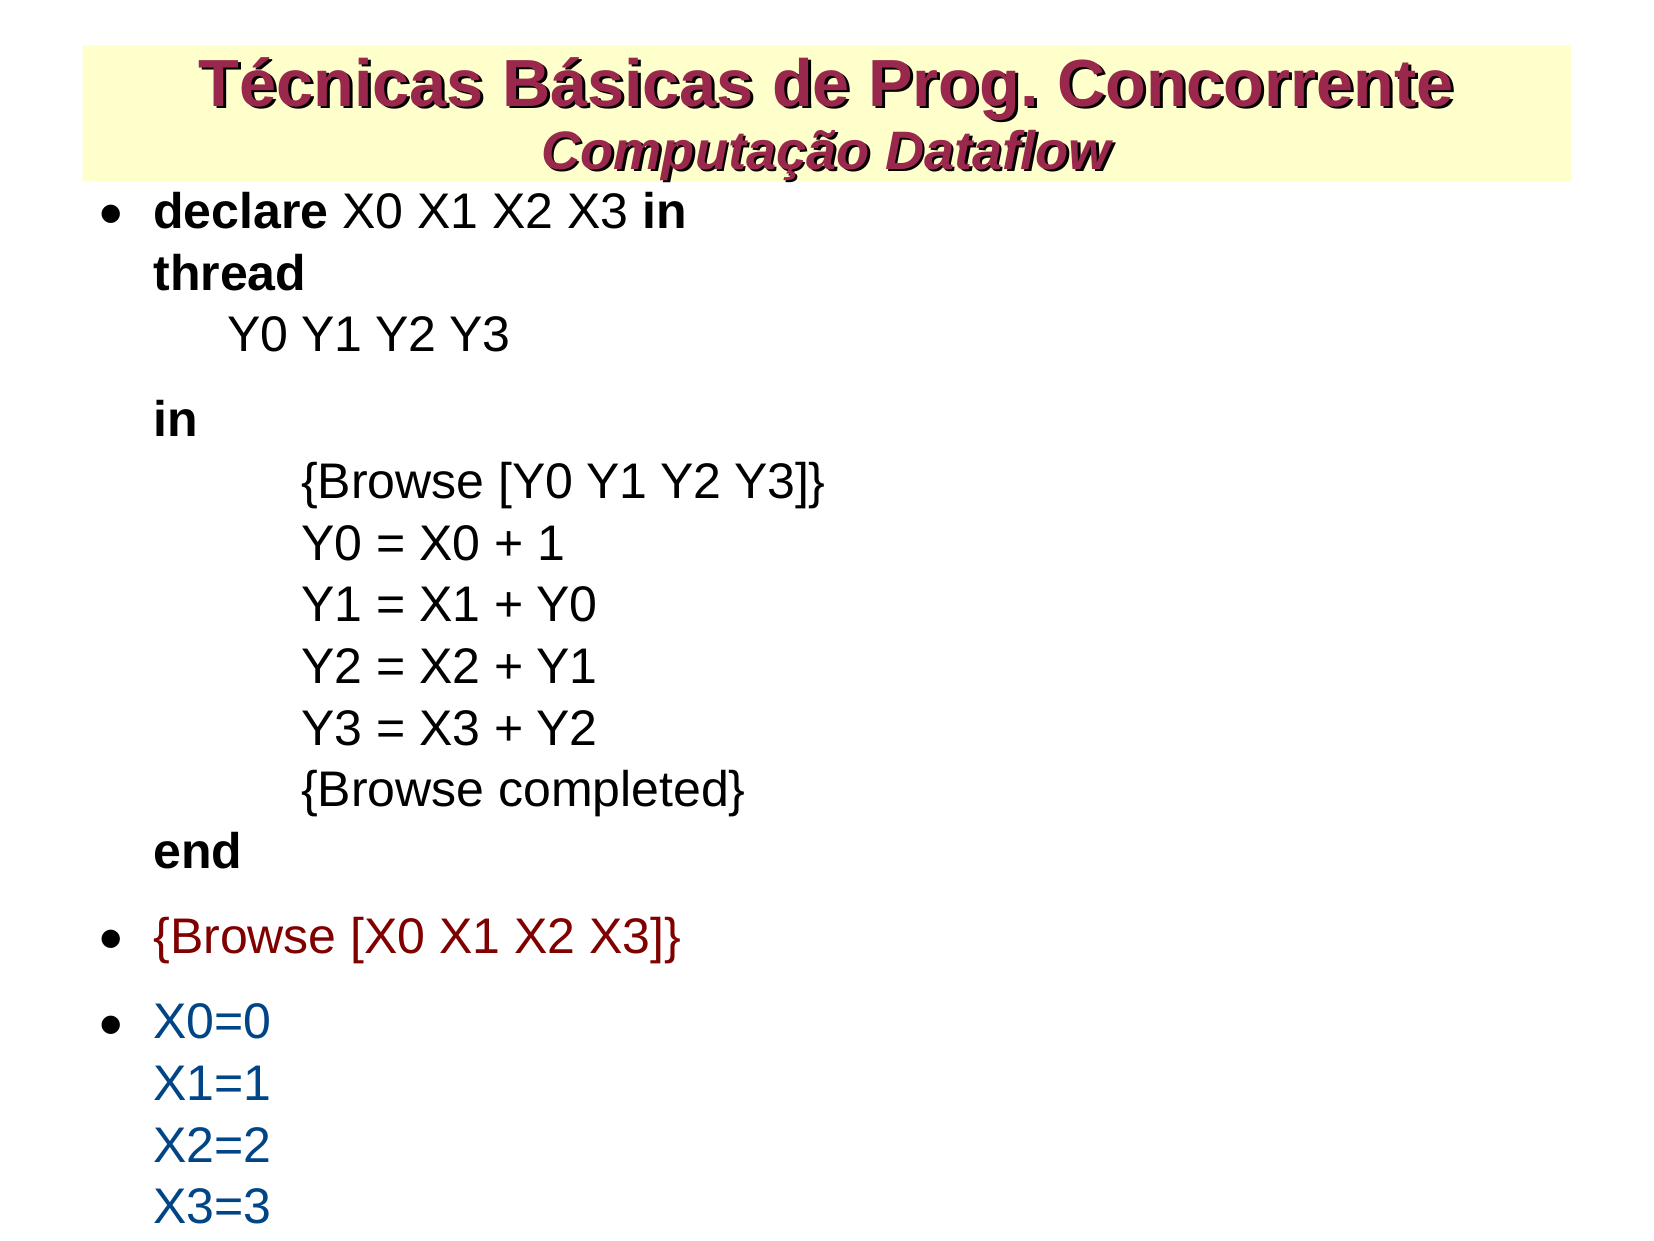

# Técnicas Básicas de Prog. Concorrente Computação Dataflow
declare X0 X1 X2 X3 in
thread
	Y0 Y1 Y2 Y3
in
		{Browse [Y0 Y1 Y2 Y3]}
		Y0 = X0 + 1
		Y1 = X1 + Y0
		Y2 = X2 + Y1
		Y3 = X3 + Y2
		{Browse completed}
end
{Browse [X0 X1 X2 X3]}
X0=0
X1=1
X2=2
X3=3